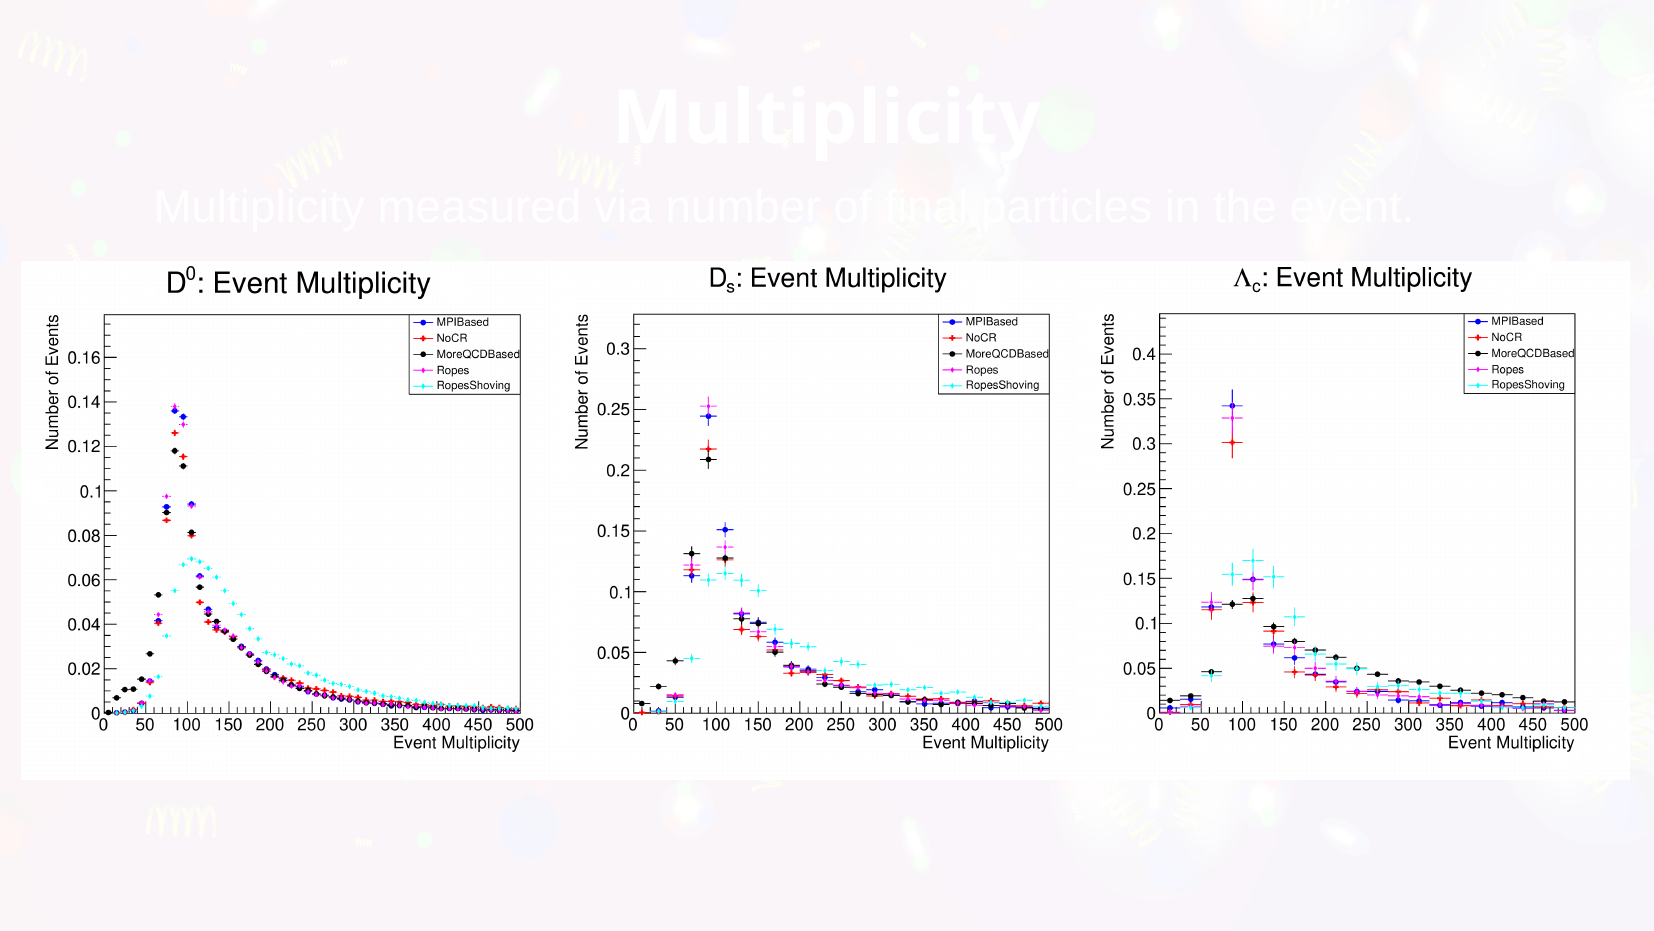

# Multiplicity
Multiplicity measured via number of final particles in the event.